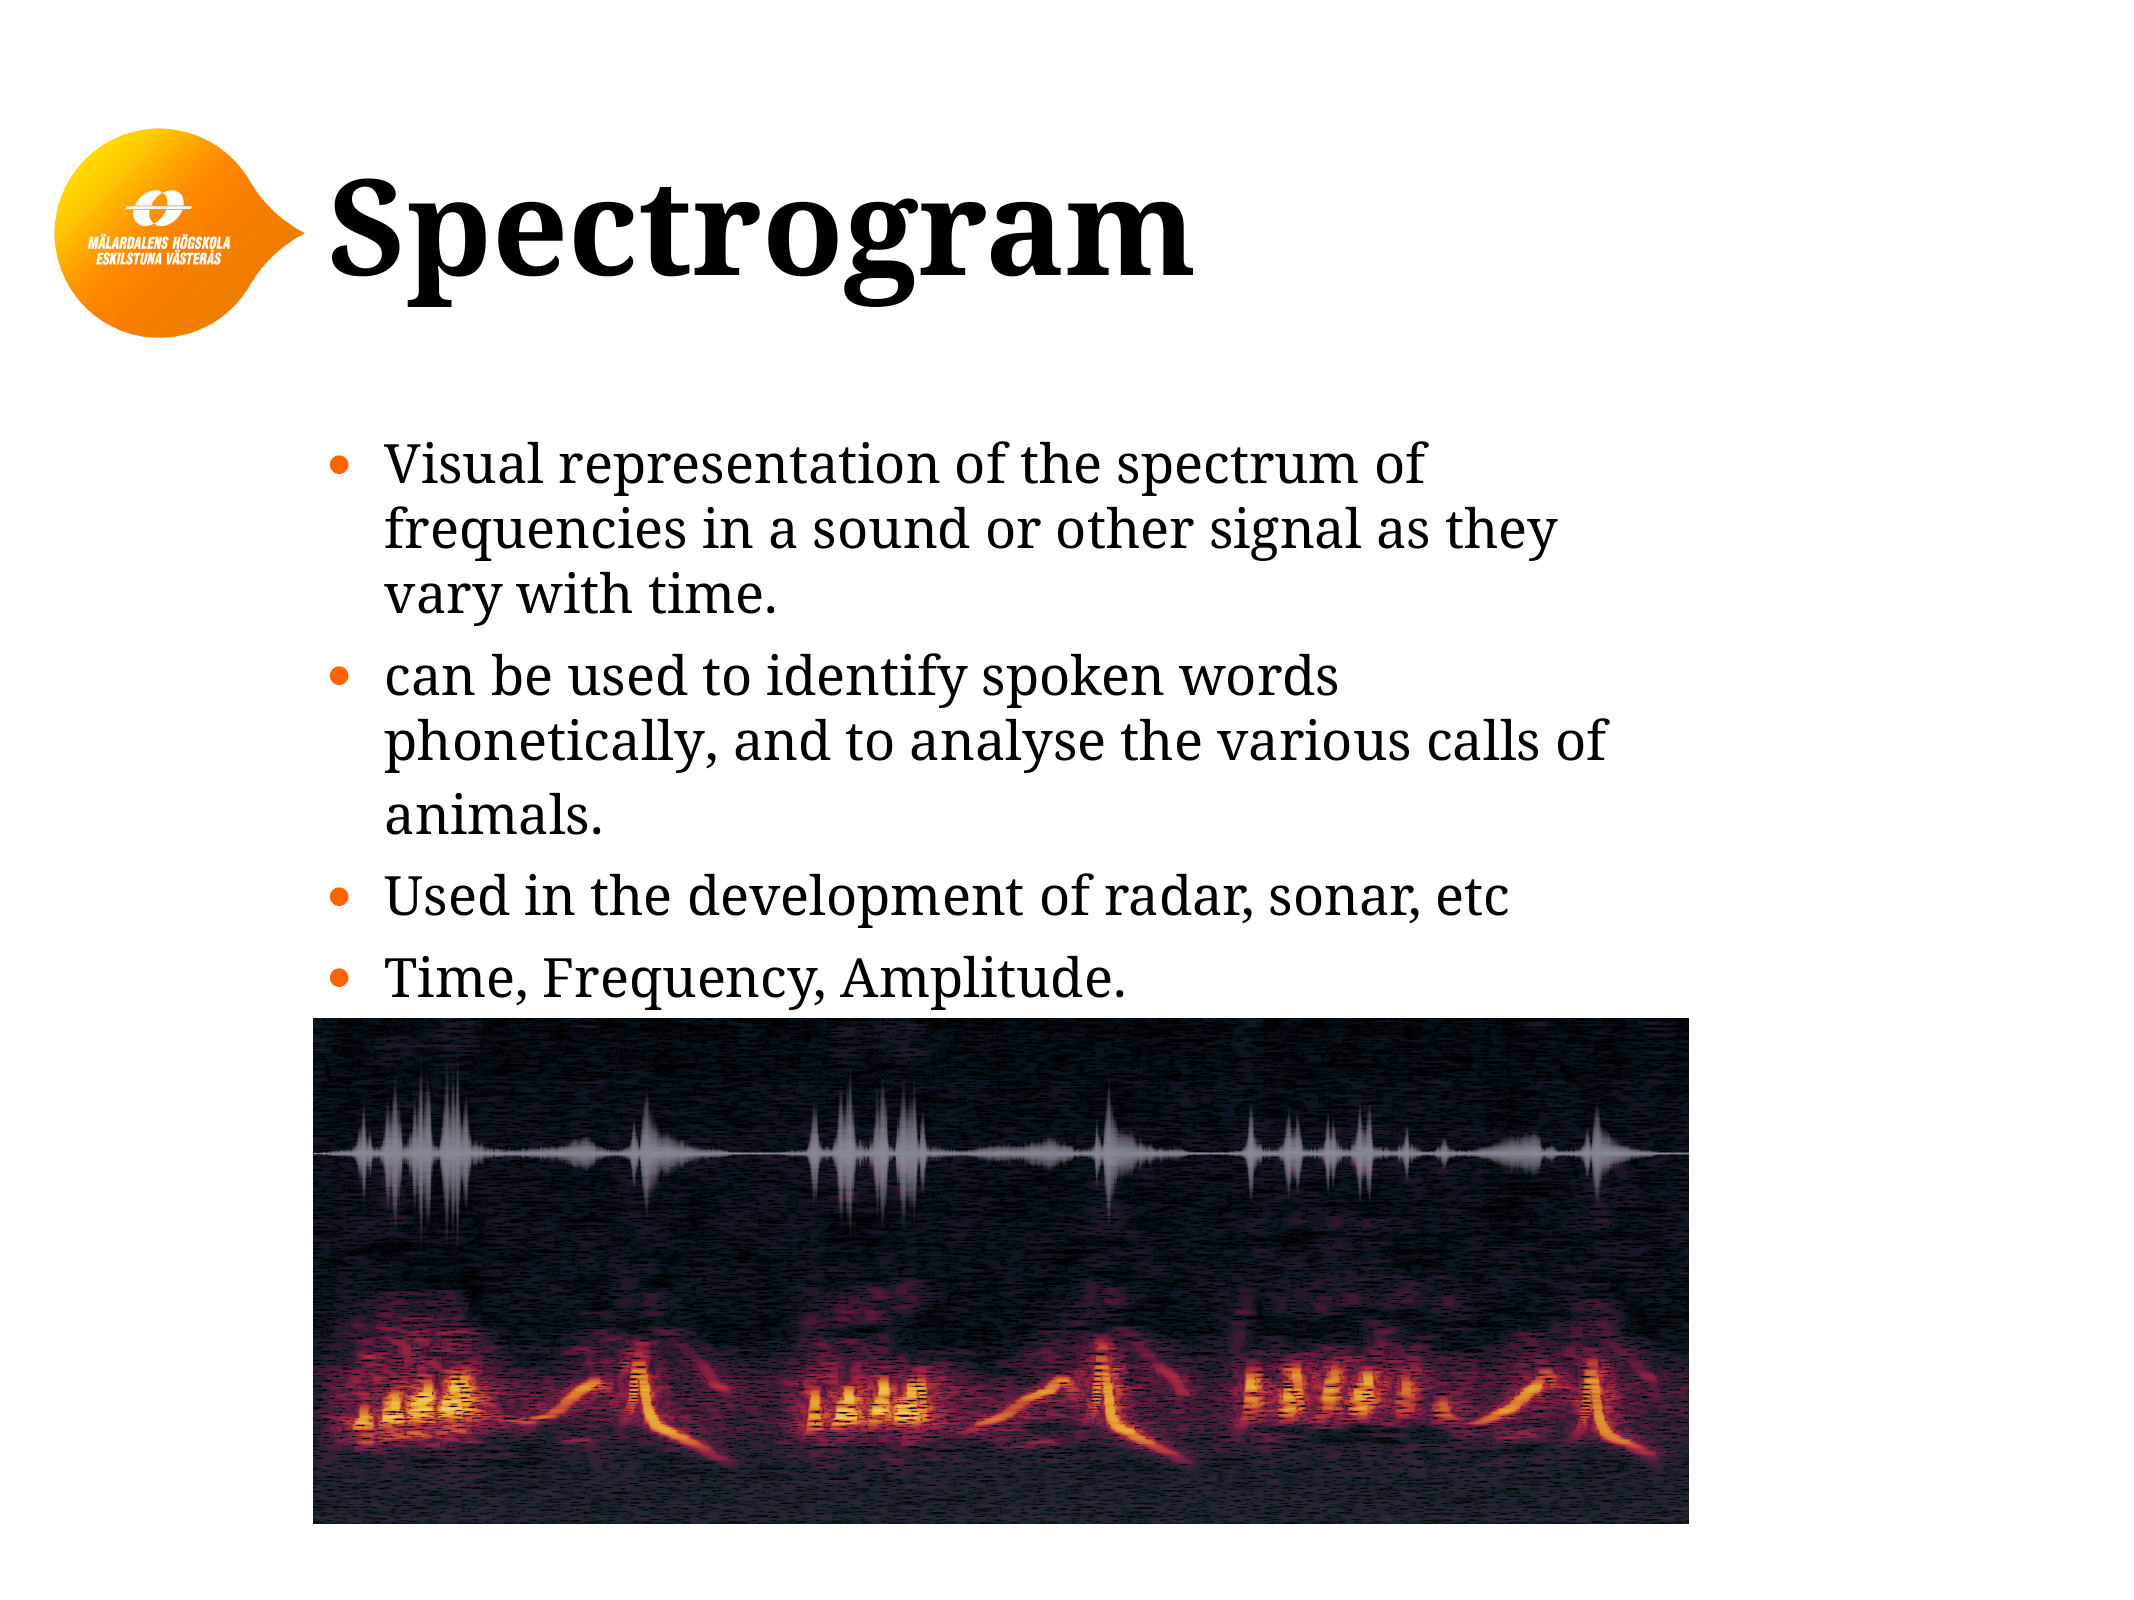

# Spectrogram
Visual representation of the spectrum of frequencies in a sound or other signal as they vary with time.
can be used to identify spoken words phonetically, and to analyse the various calls of animals.
Used in the development of radar, sonar, etc
Time, Frequency, Amplitude.